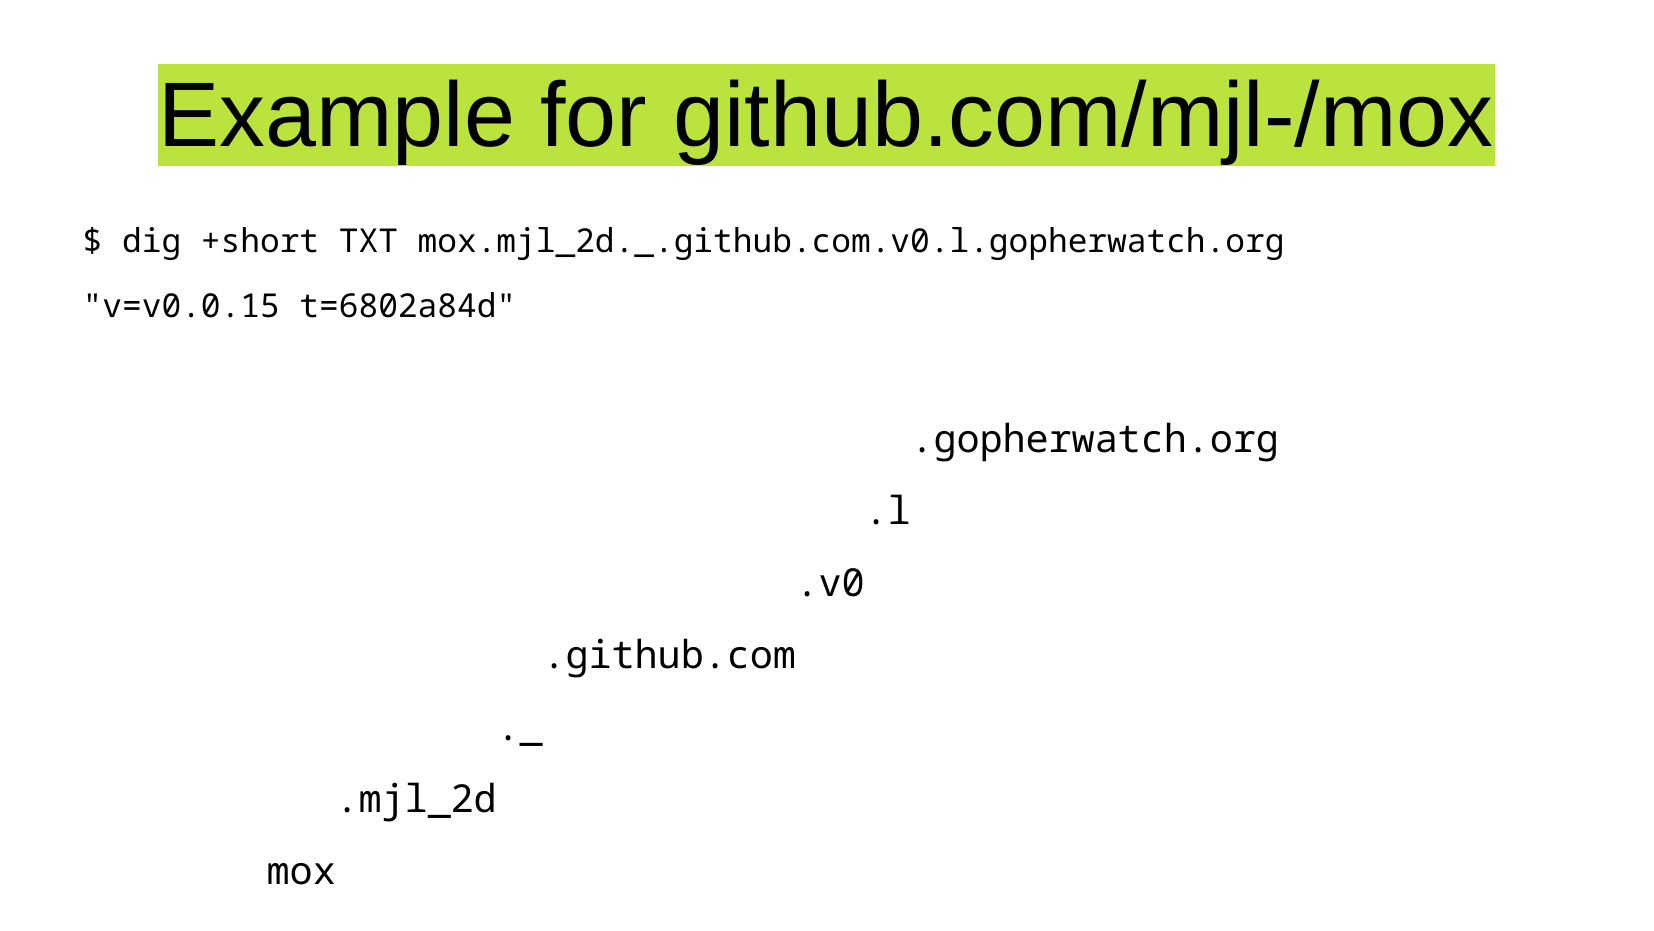

Example for github.com/mjl-/mox
# $ dig +short TXT mox.mjl_2d._.github.com.v0.l.gopherwatch.org
"v=v0.0.15 t=6802a84d"
 .gopherwatch.org
 .l
 .v0
 .github.com
 ._
 .mjl_2d
 mox